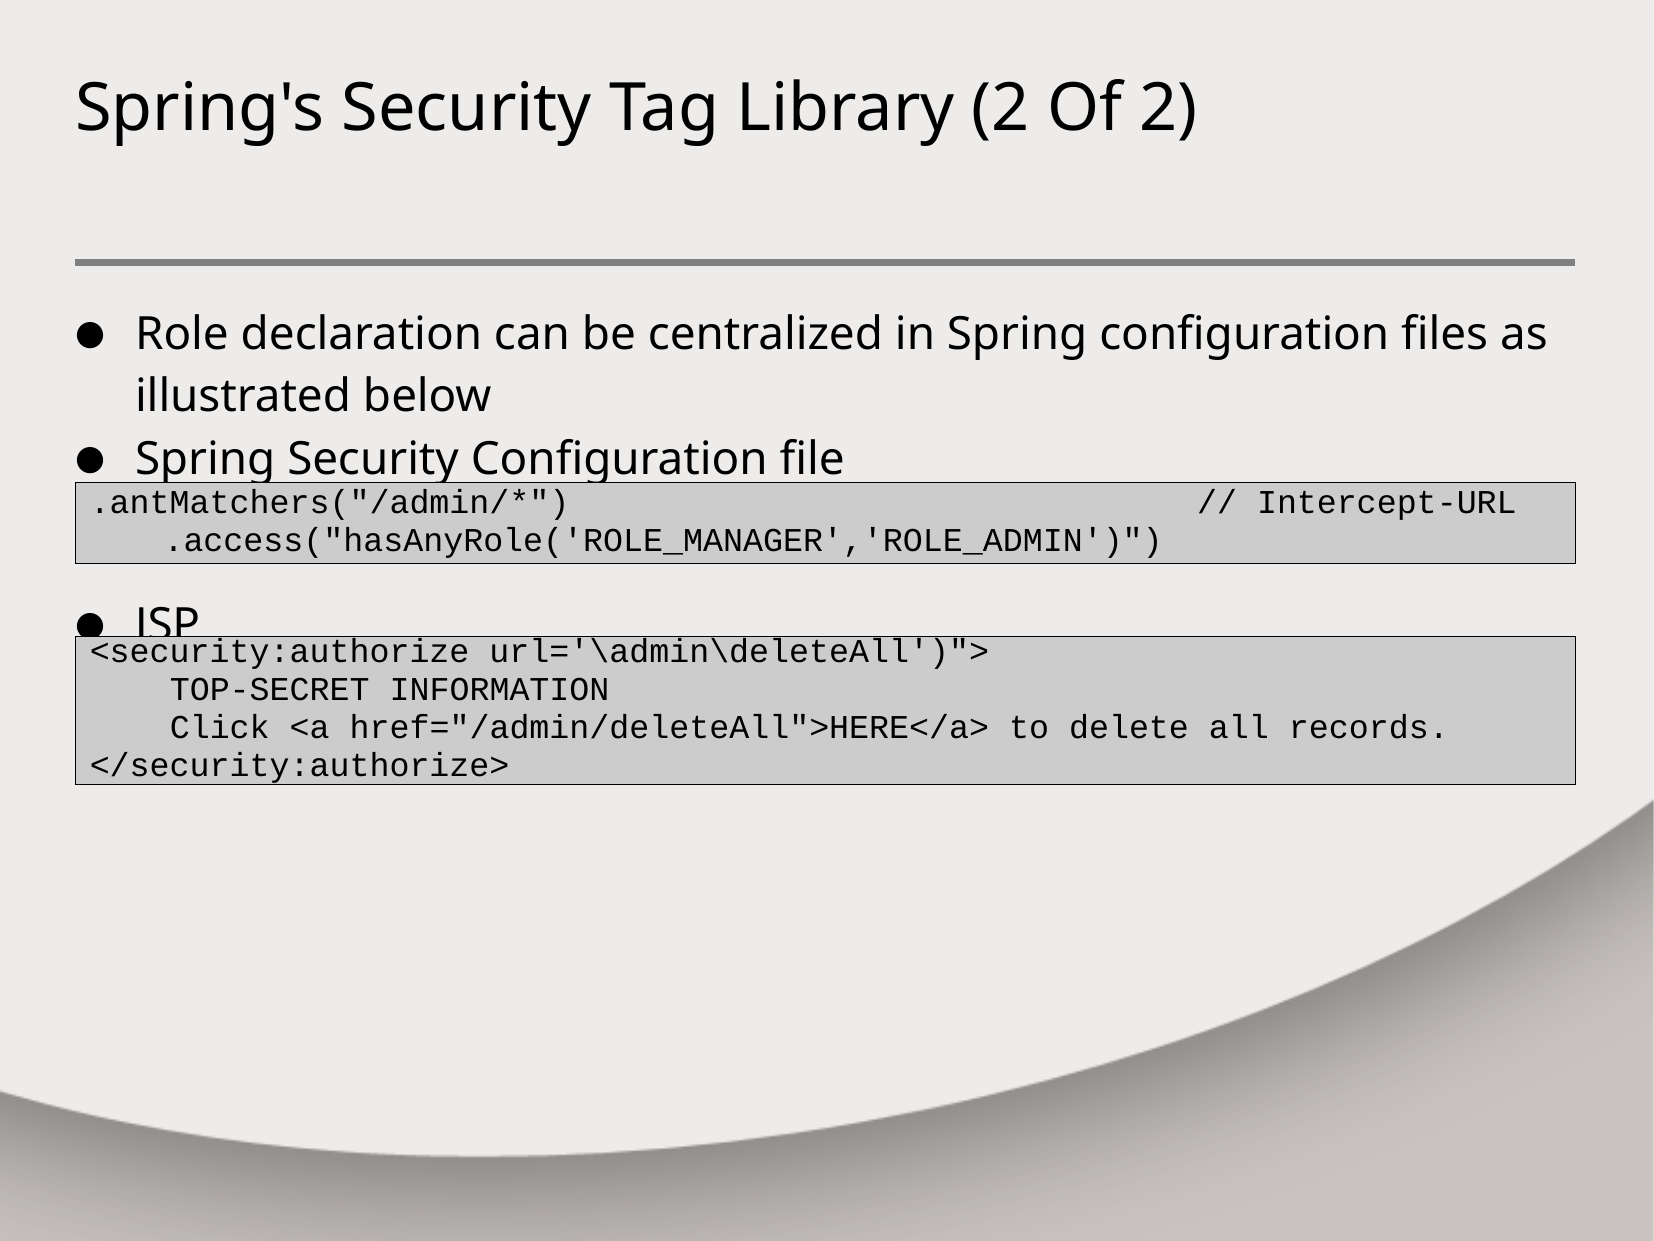

# Spring's Security Tag Library (2 Of 2)
Role declaration can be centralized in Spring configuration files as illustrated below
Spring Security Configuration file
JSP
.antMatchers("/admin/*")									// Intercept-URL
	.access("hasAnyRole('ROLE_MANAGER','ROLE_ADMIN')")
<security:authorize url='\admin\deleteAll')">
 TOP-SECRET INFORMATION
 Click <a href="/admin/deleteAll">HERE</a> to delete all records.
</security:authorize>